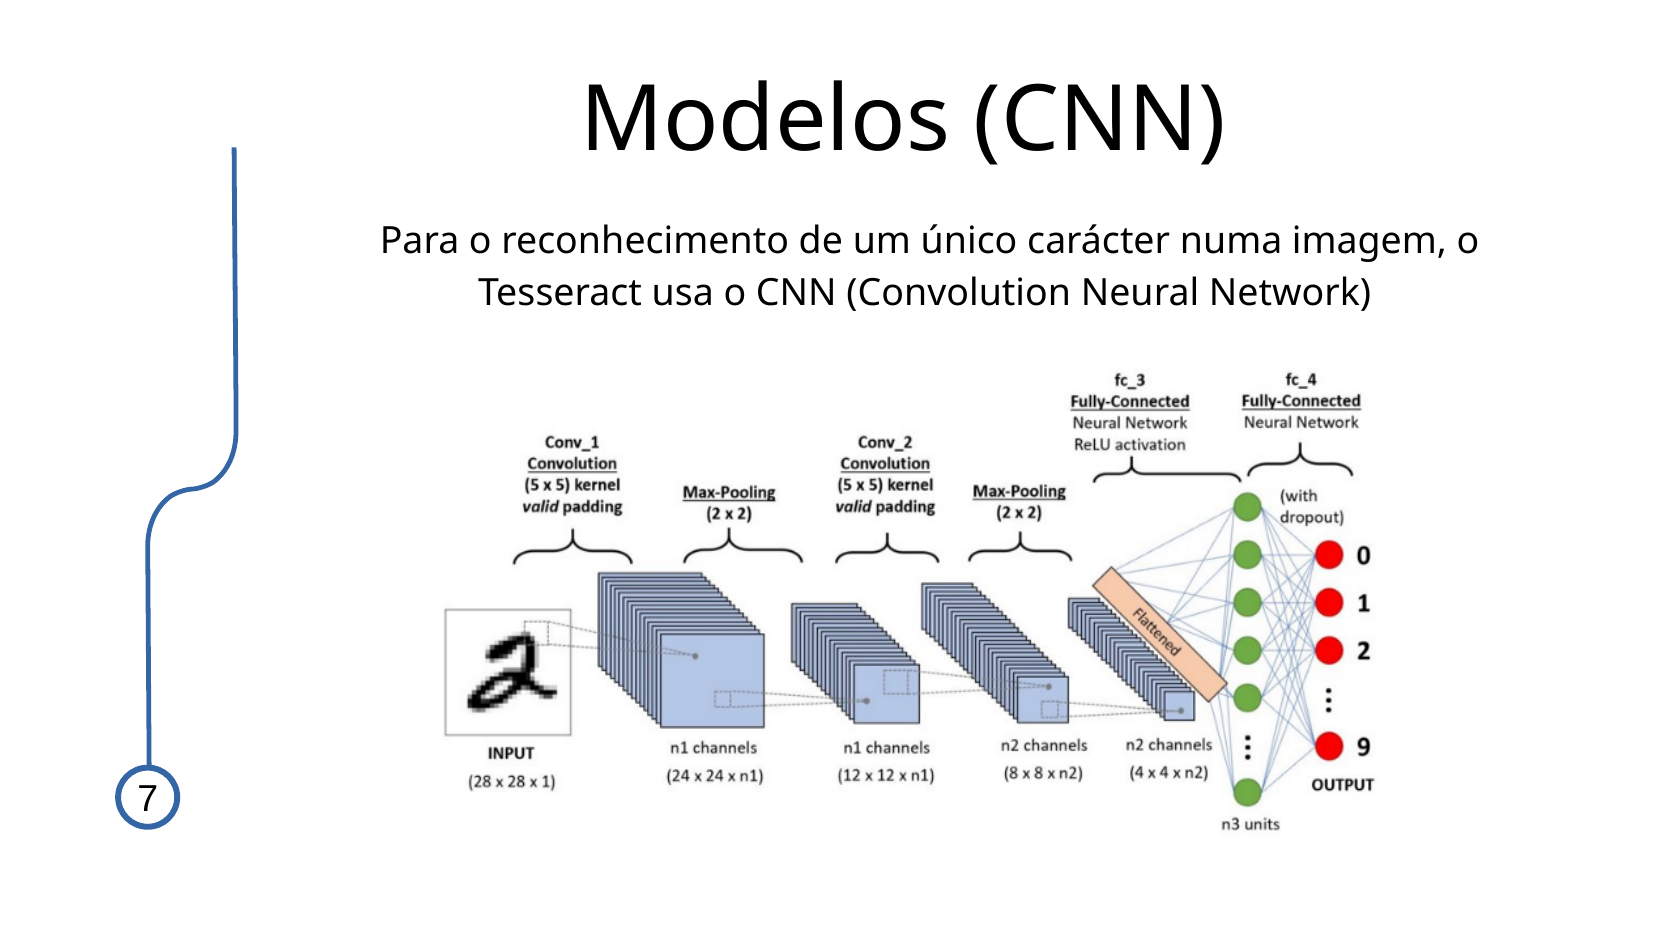

# Modelos (CNN)
Para o reconhecimento de um único carácter numa imagem, o Tesseract usa o CNN (Convolution Neural Network)
7